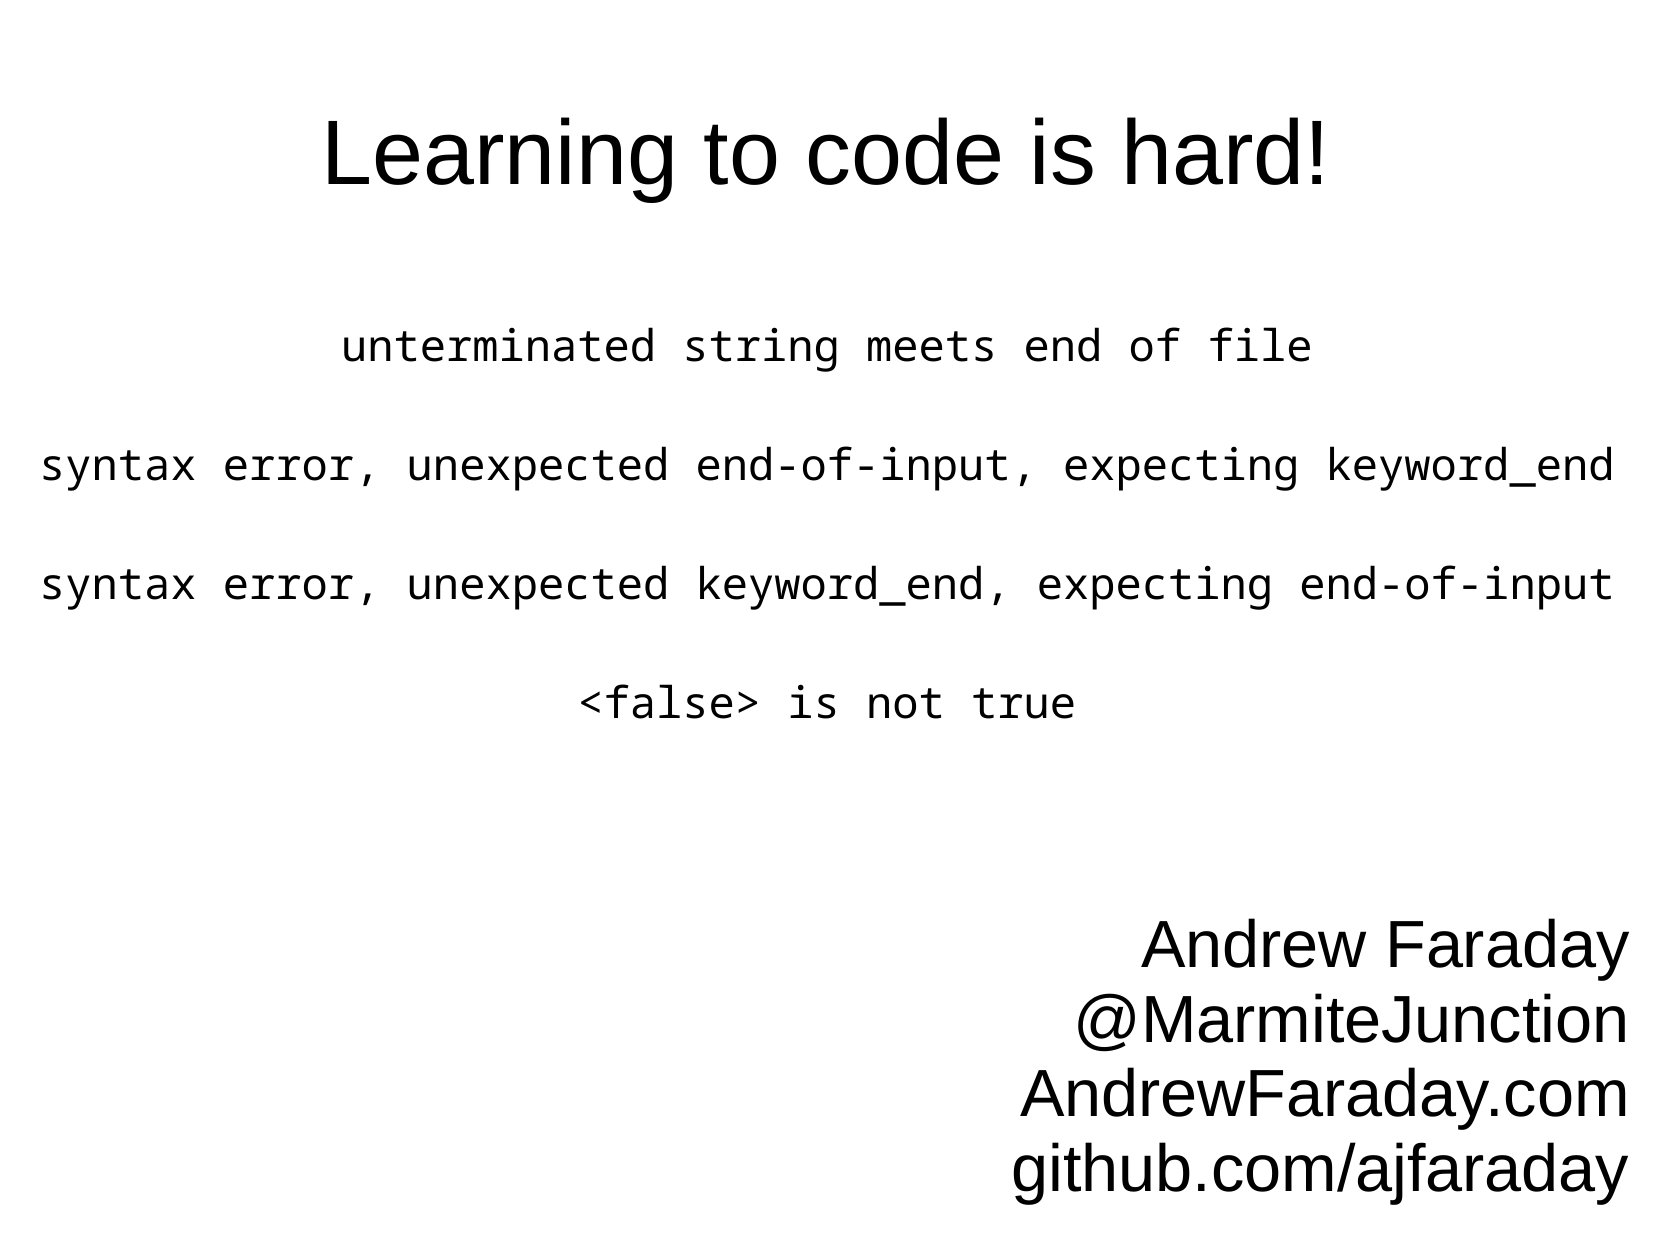

# Learning to code is hard!
unterminated string meets end of file
syntax error, unexpected end-of-input, expecting keyword_end
syntax error, unexpected keyword_end, expecting end-of-input
<false> is not true
Andrew Faraday
@MarmiteJunction
AndrewFaraday.com
github.com/ajfaraday